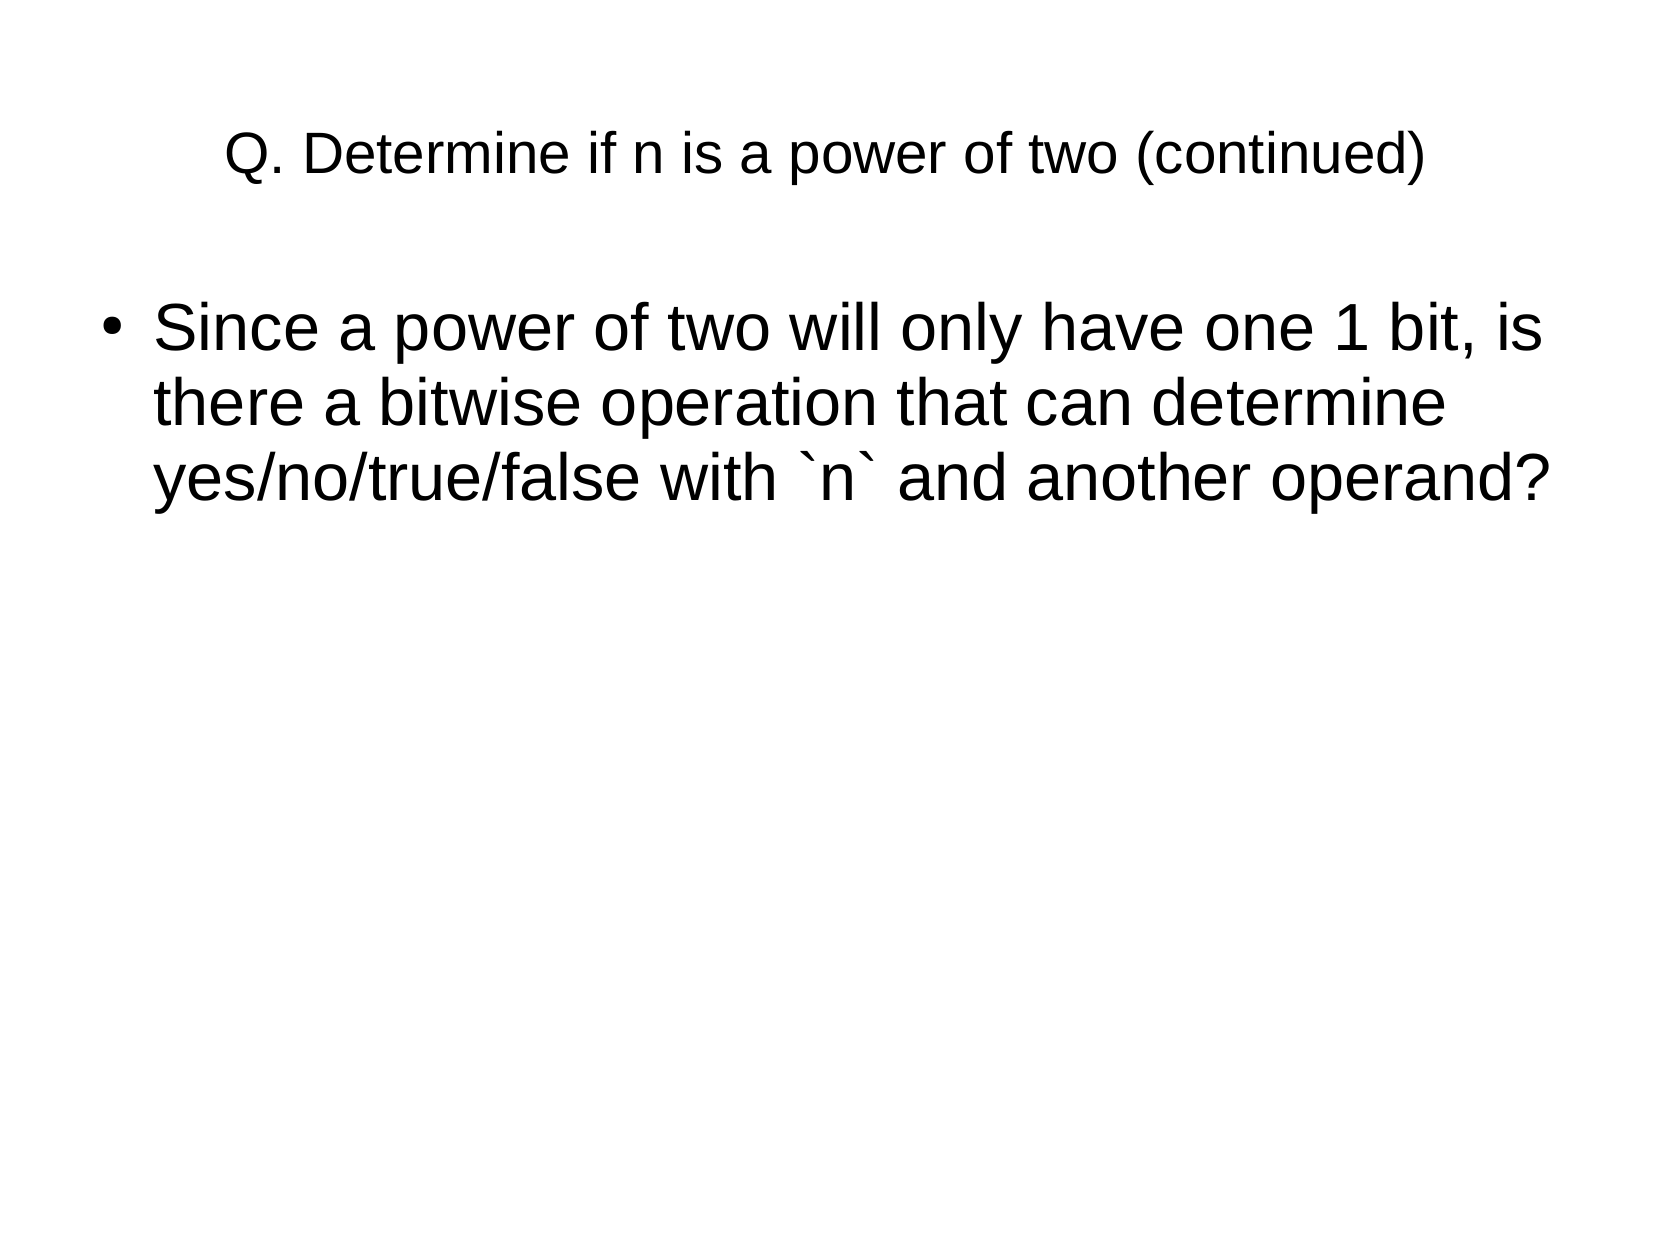

# Q. Determine if n is a power of two (continued)
Since a power of two will only have one 1 bit, is there a bitwise operation that can determine yes/no/true/false with `n` and another operand?